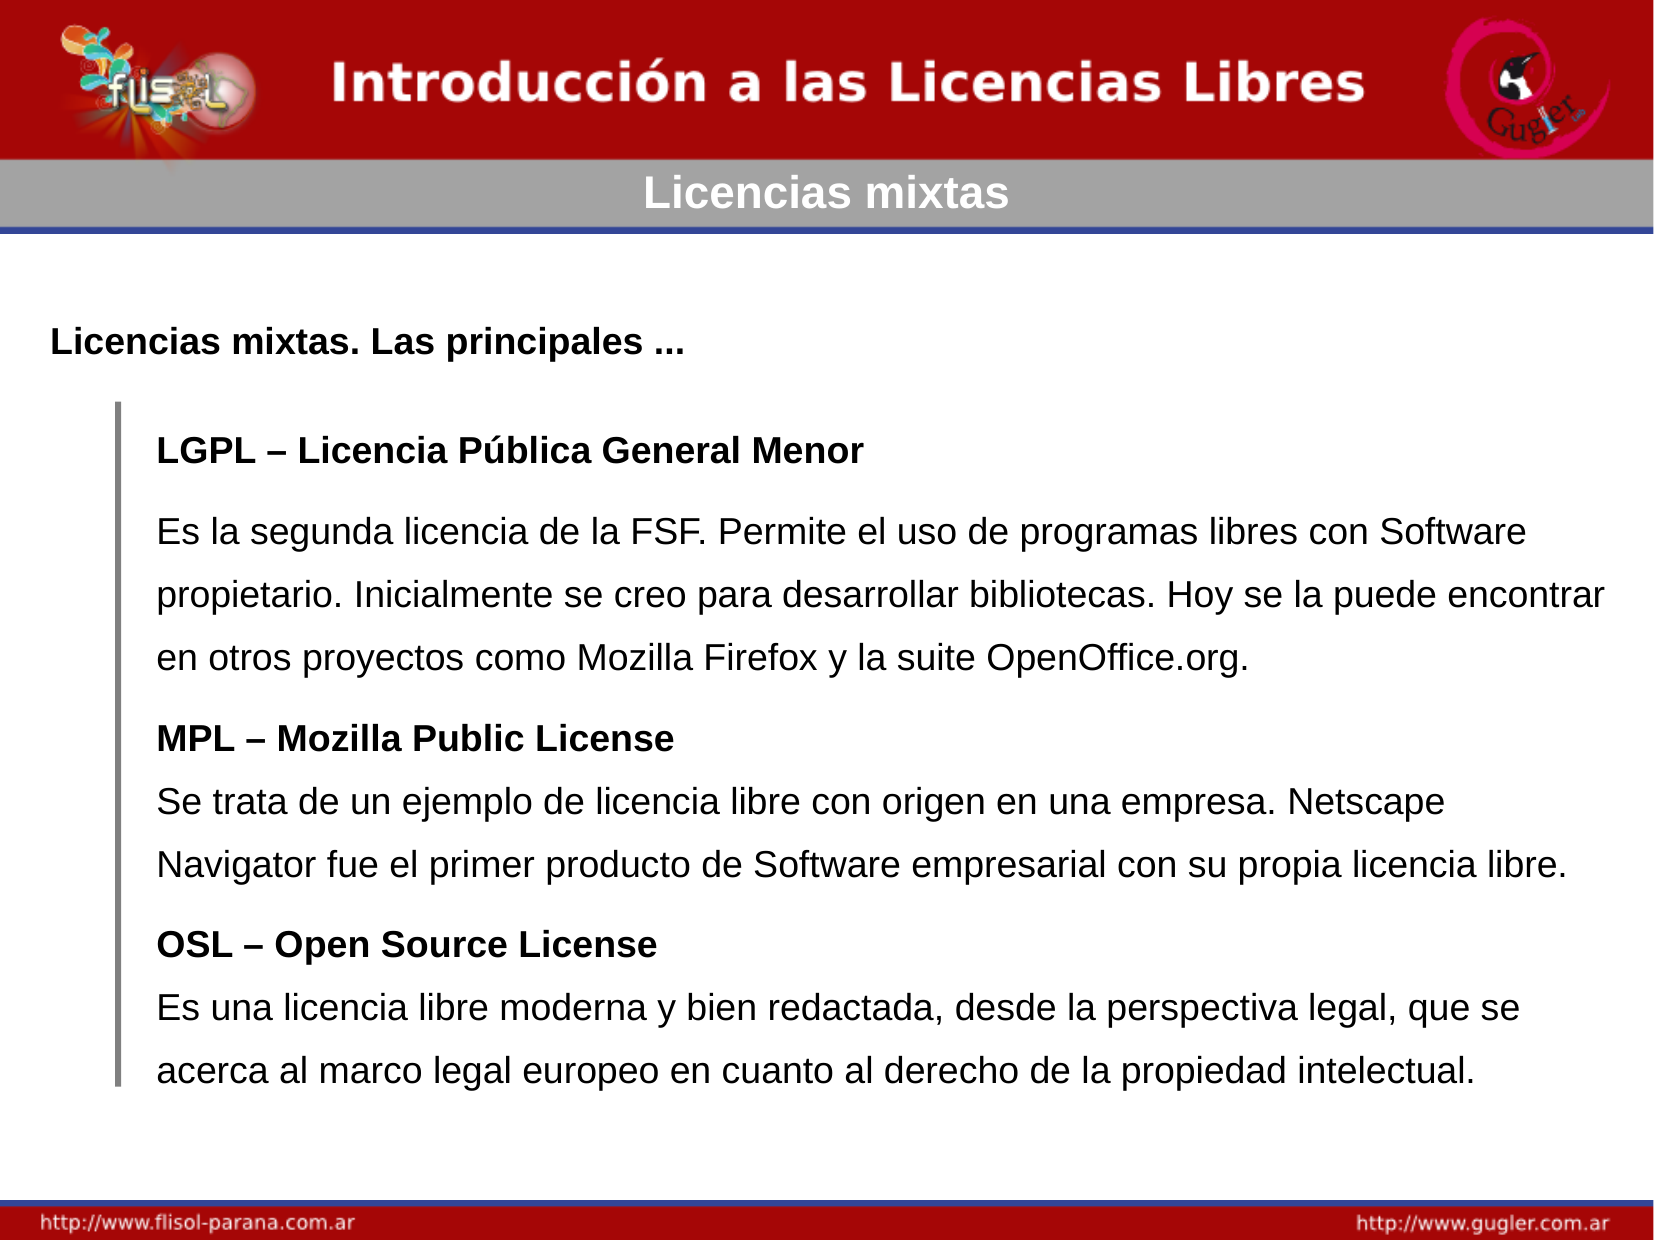

Licencias mixtas
Licencias mixtas. Las principales ...
LGPL – Licencia Pública General Menor
Es la segunda licencia de la FSF. Permite el uso de programas libres con Software propietario. Inicialmente se creo para desarrollar bibliotecas. Hoy se la puede encontrar en otros proyectos como Mozilla Firefox y la suite OpenOffice.org.
MPL – Mozilla Public License
Se trata de un ejemplo de licencia libre con origen en una empresa. Netscape Navigator fue el primer producto de Software empresarial con su propia licencia libre.
OSL – Open Source License
Es una licencia libre moderna y bien redactada, desde la perspectiva legal, que se acerca al marco legal europeo en cuanto al derecho de la propiedad intelectual.